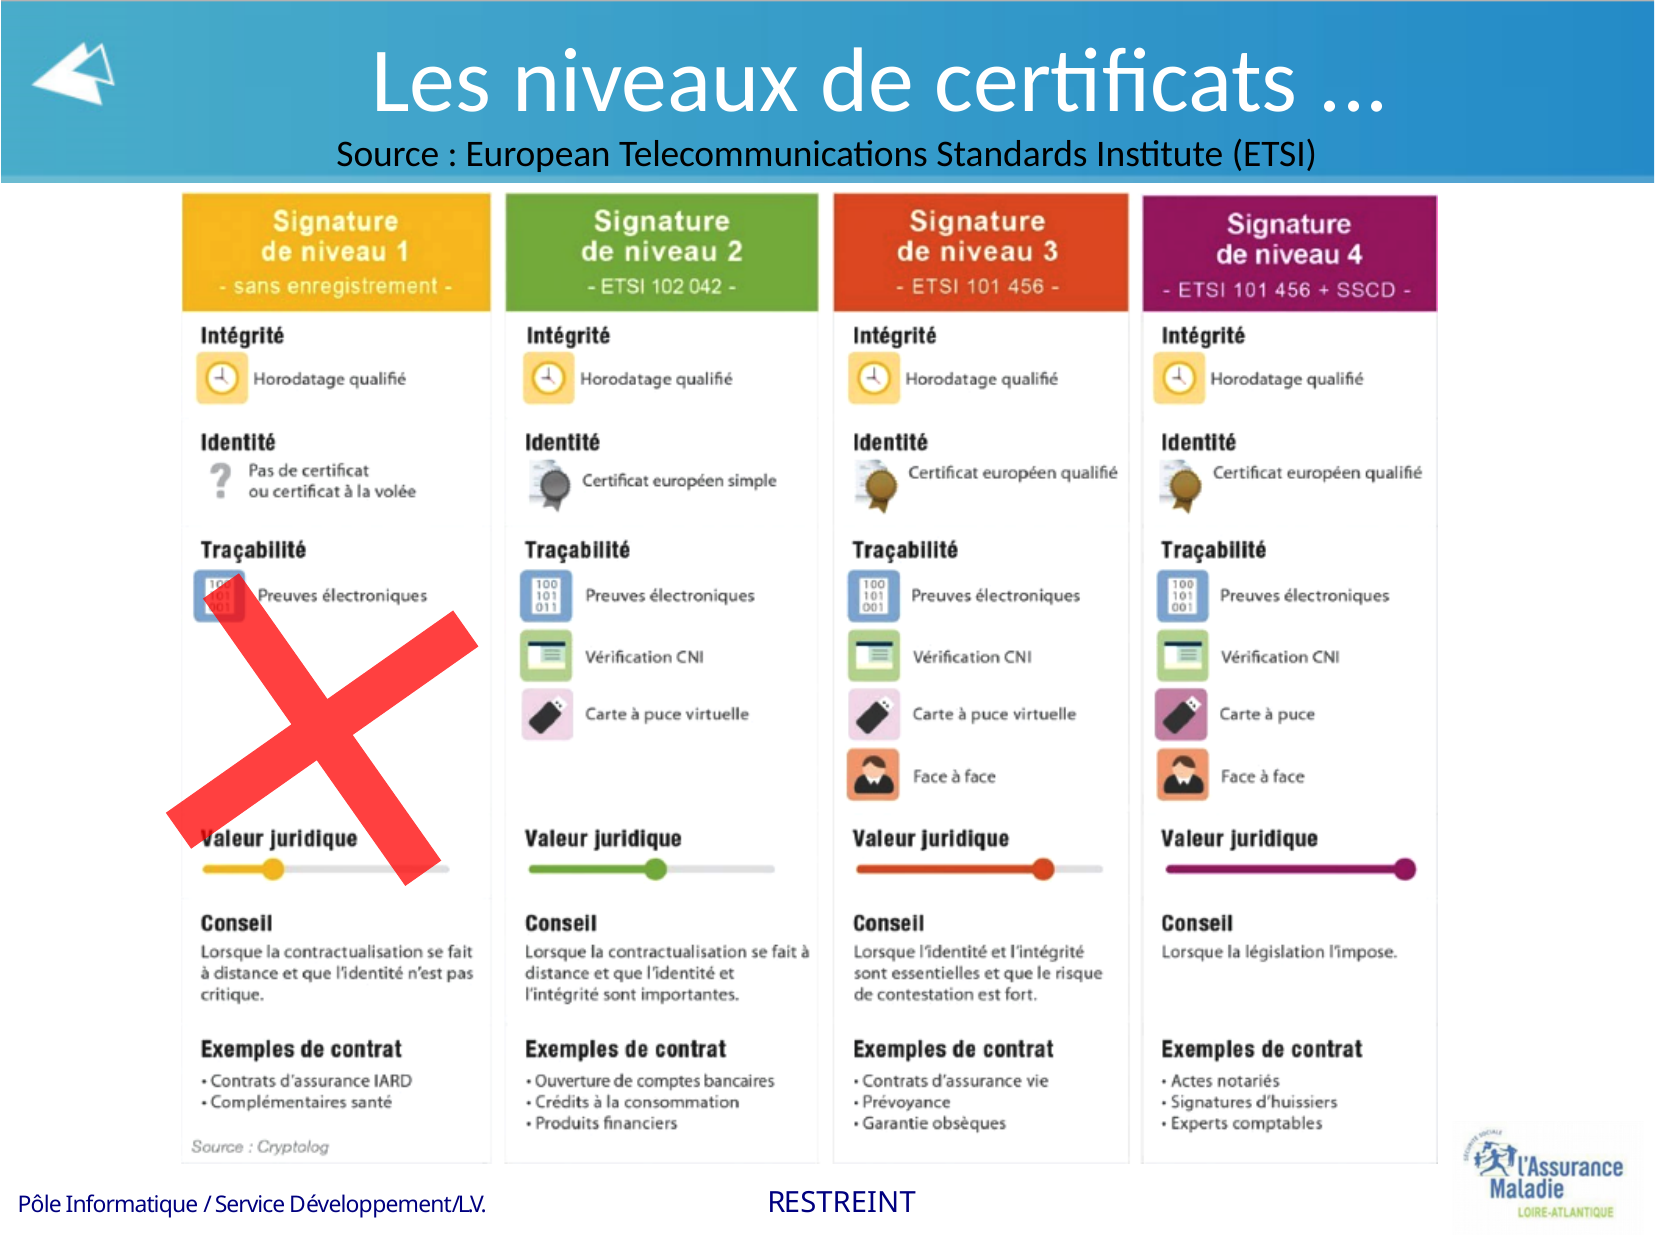

# Les niveaux de certificats ...
Source : European Telecommunications Standards Institute (ETSI)